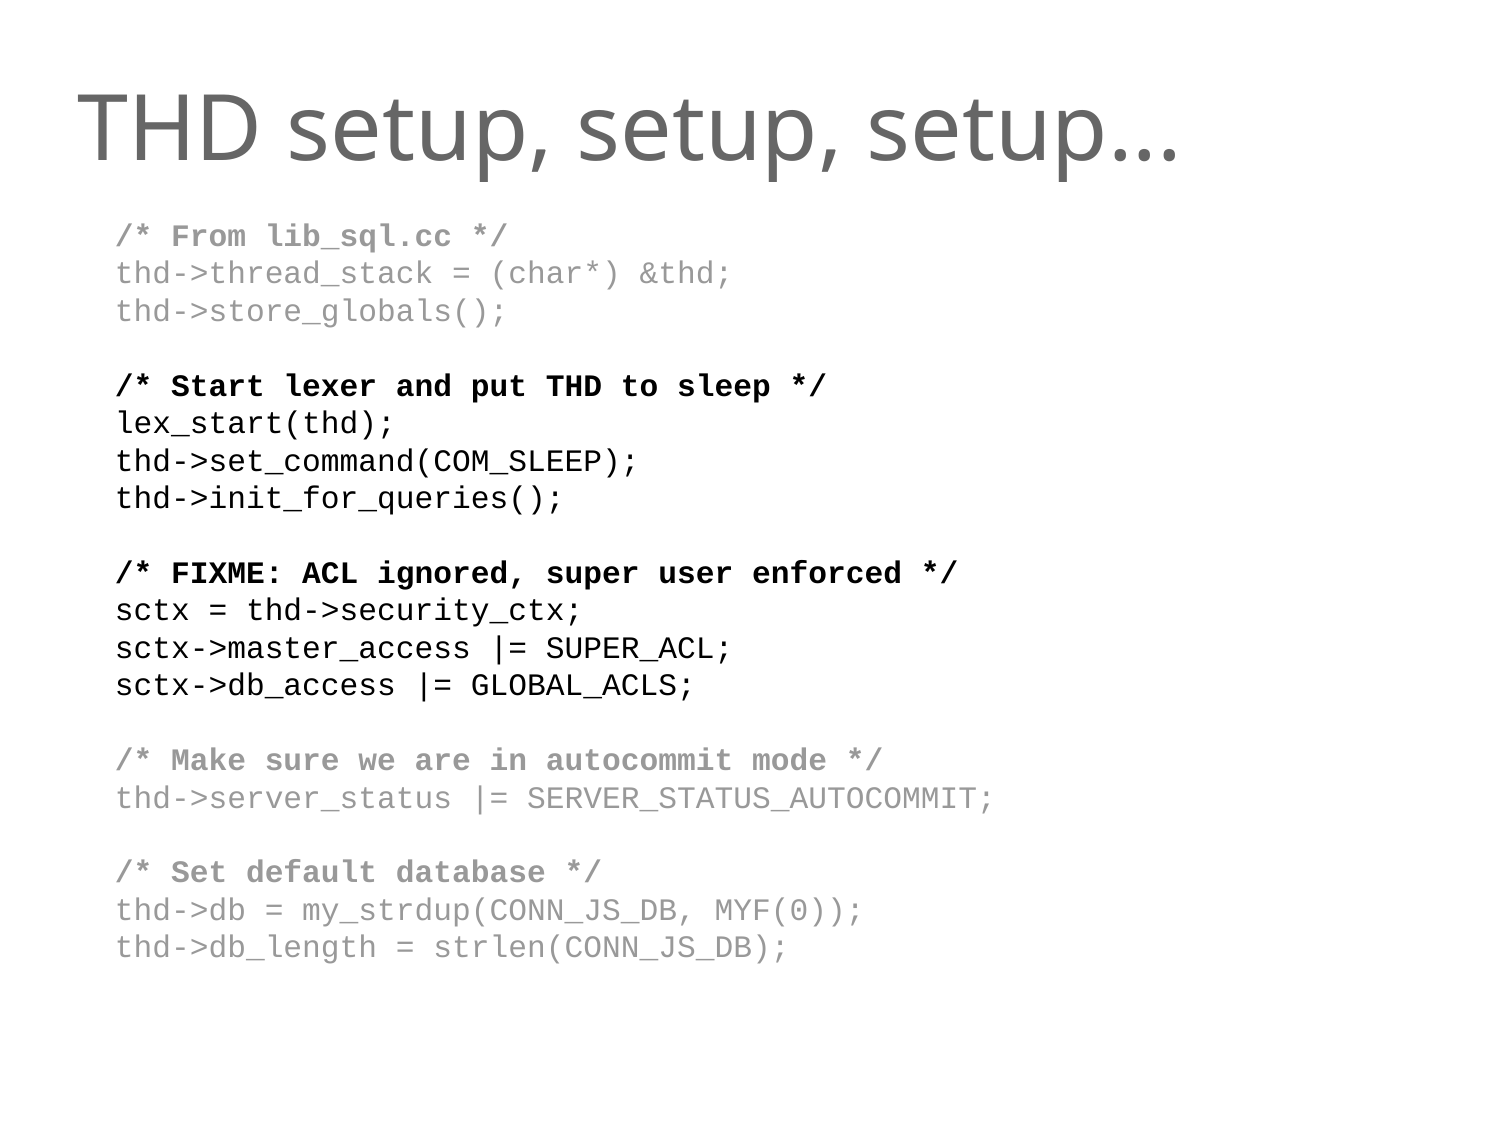

# THD setup, setup, setup...
 /* From lib_sql.cc */
 thd->thread_stack = (char*) &thd;
 thd->store_globals();
 /* Start lexer and put THD to sleep */
 lex_start(thd);
 thd->set_command(COM_SLEEP);
 thd->init_for_queries();
 /* FIXME: ACL ignored, super user enforced */
 sctx = thd->security_ctx;
 sctx->master_access |= SUPER_ACL;
 sctx->db_access |= GLOBAL_ACLS;
 /* Make sure we are in autocommit mode */
 thd->server_status |= SERVER_STATUS_AUTOCOMMIT;
 /* Set default database */
 thd->db = my_strdup(CONN_JS_DB, MYF(0));
 thd->db_length = strlen(CONN_JS_DB);